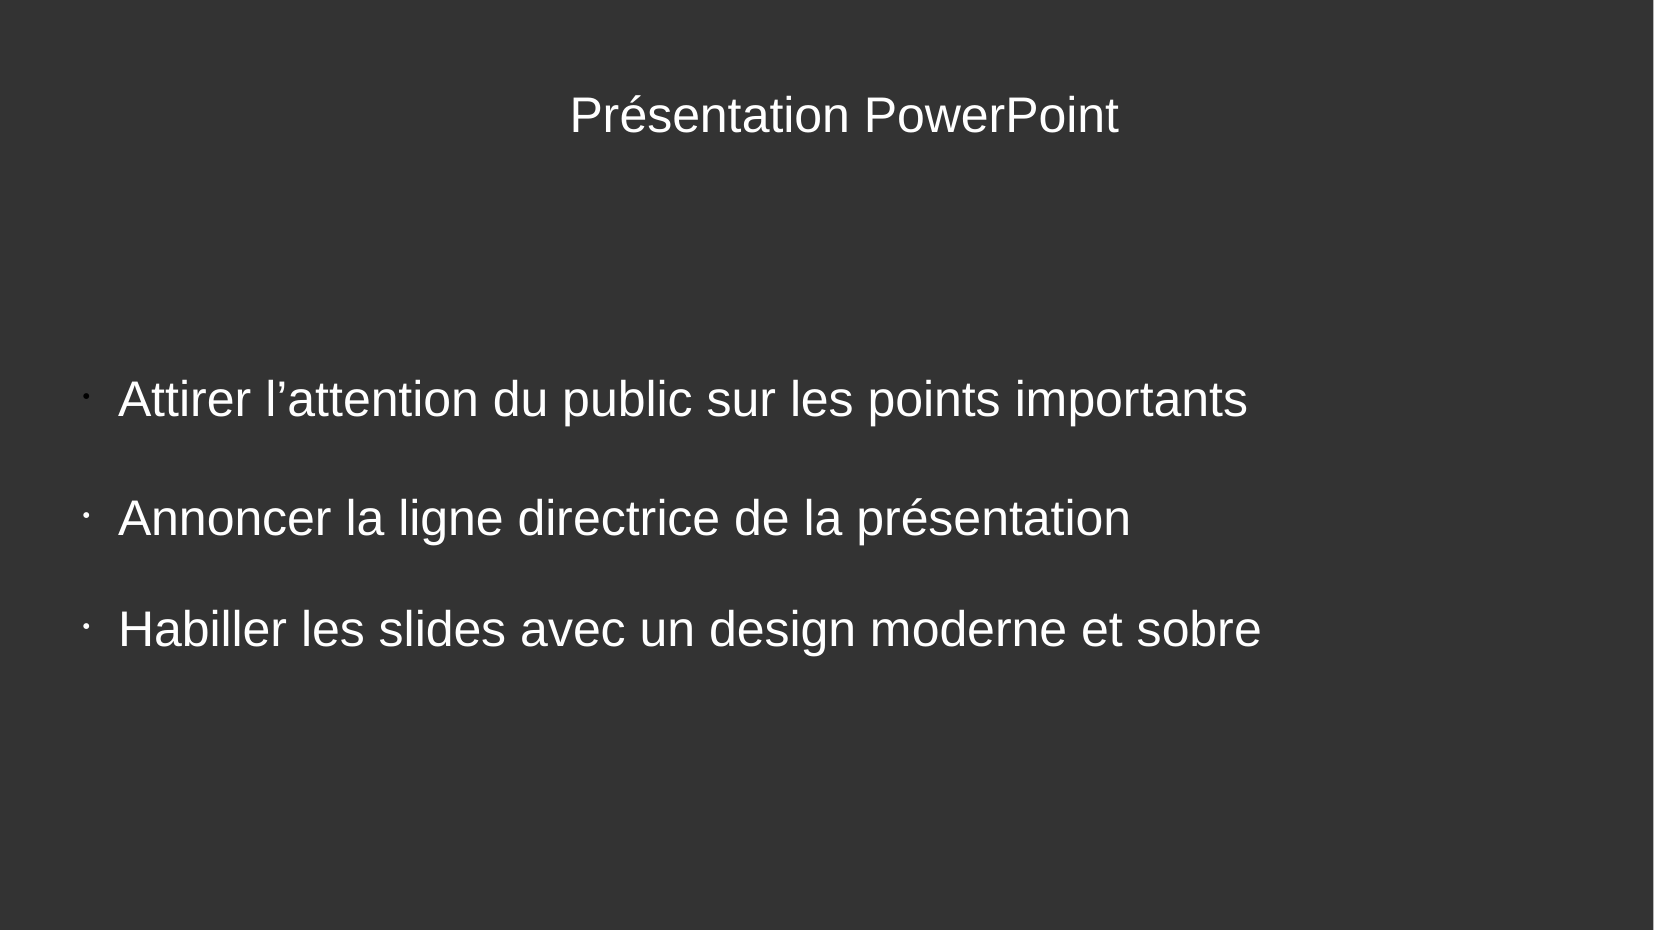

# Présentation PowerPoint
Annoncer la ligne directrice de la présentation
Habiller les slides avec un design moderne et sobre
Attirer l’attention du public sur les points importants